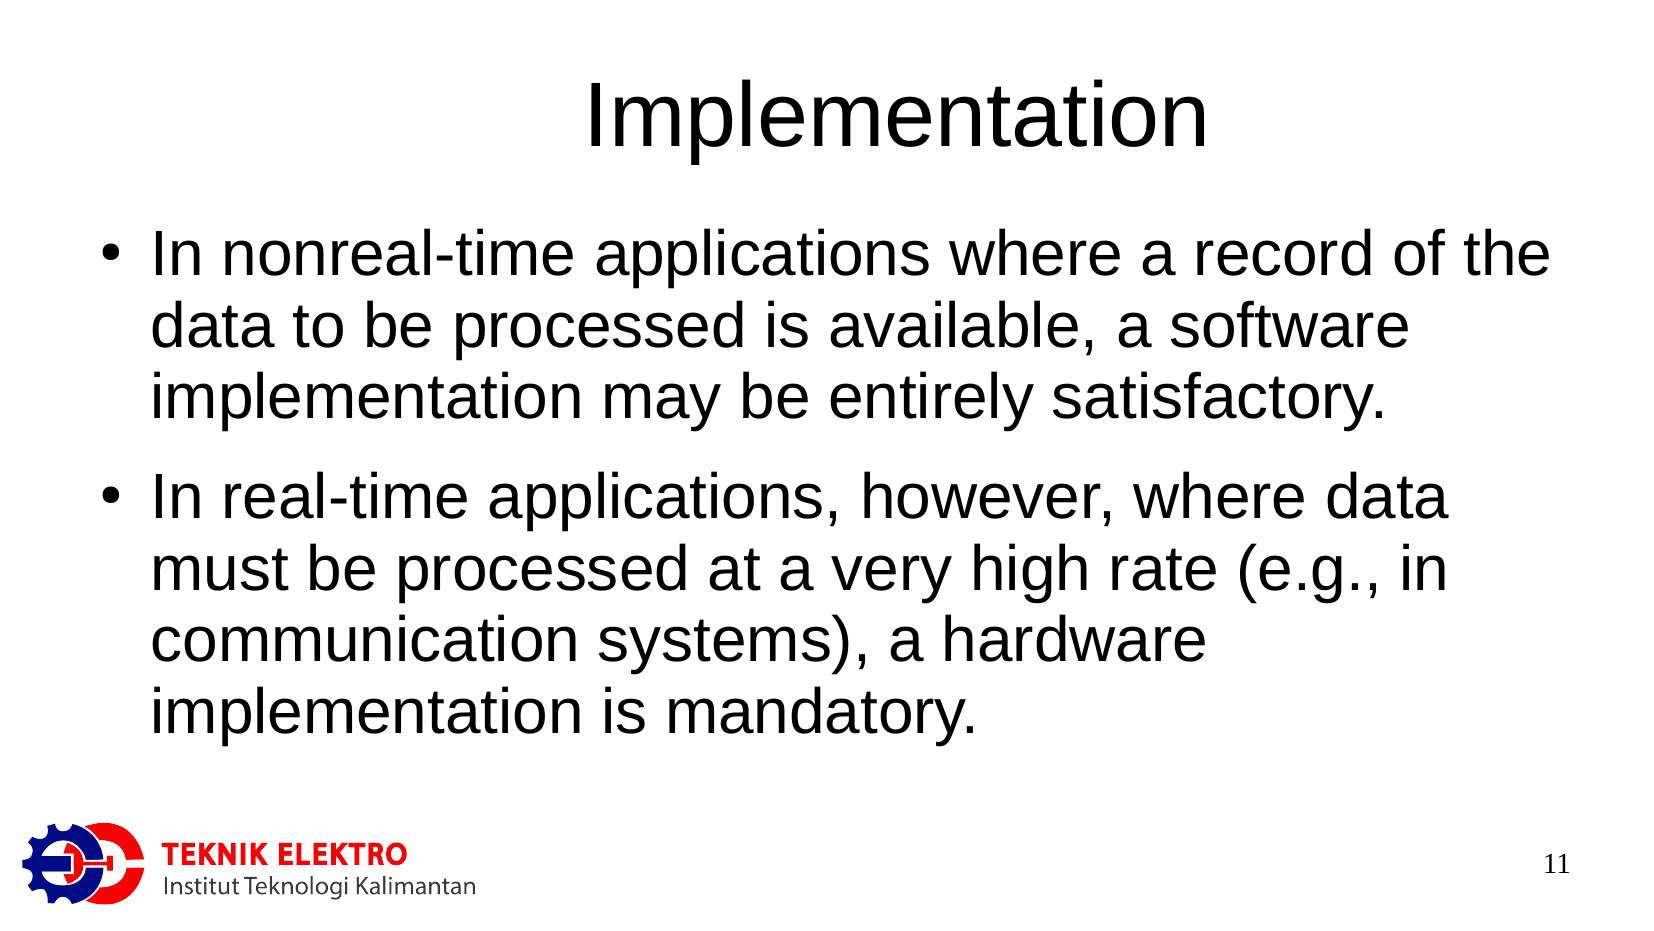

# Implementation
In nonreal-time applications where a record of the data to be processed is available, a software implementation may be entirely satisfactory.
In real-time applications, however, where data must be processed at a very high rate (e.g., in communication systems), a hardware implementation is mandatory.
11